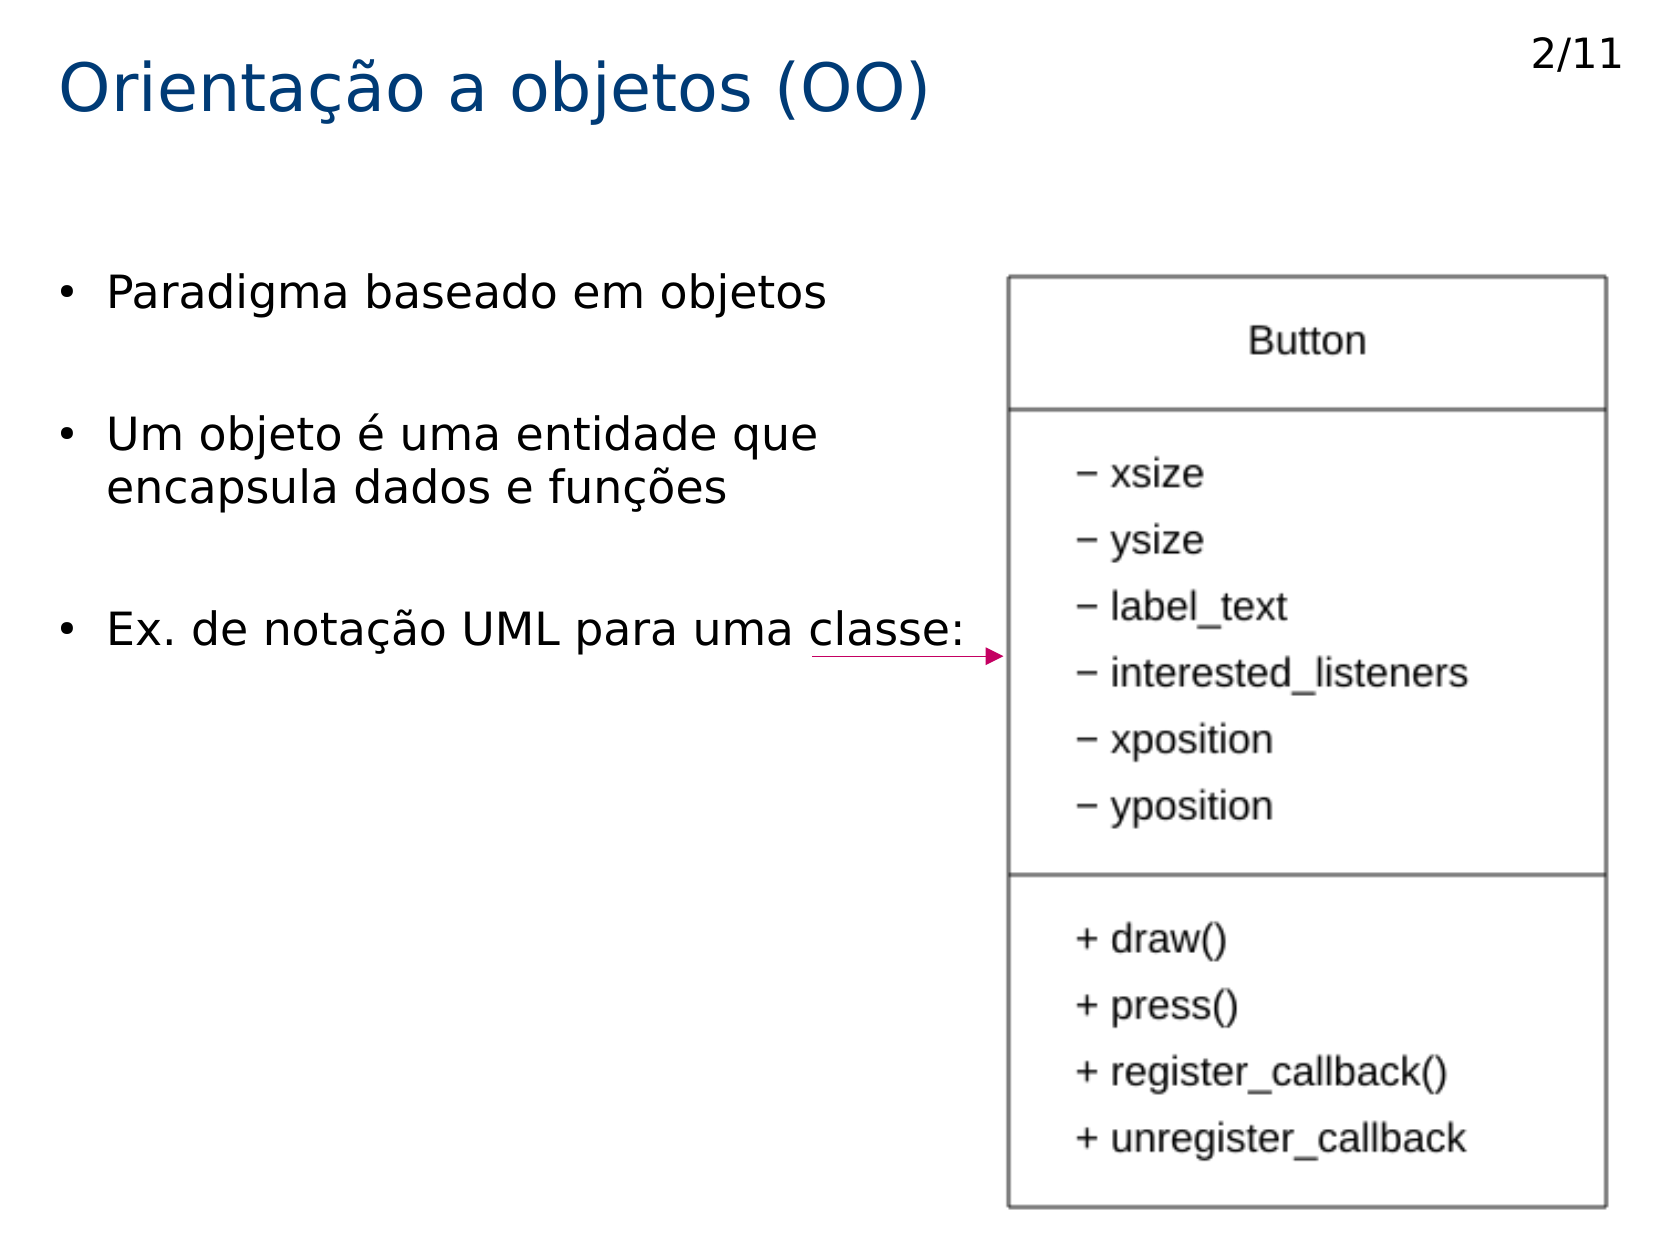

Orientação a objetos (OO)
2
# Paradigma baseado em objetos
Um objeto é uma entidade que
encapsula dados e funções
Ex. de notação UML para uma classe: